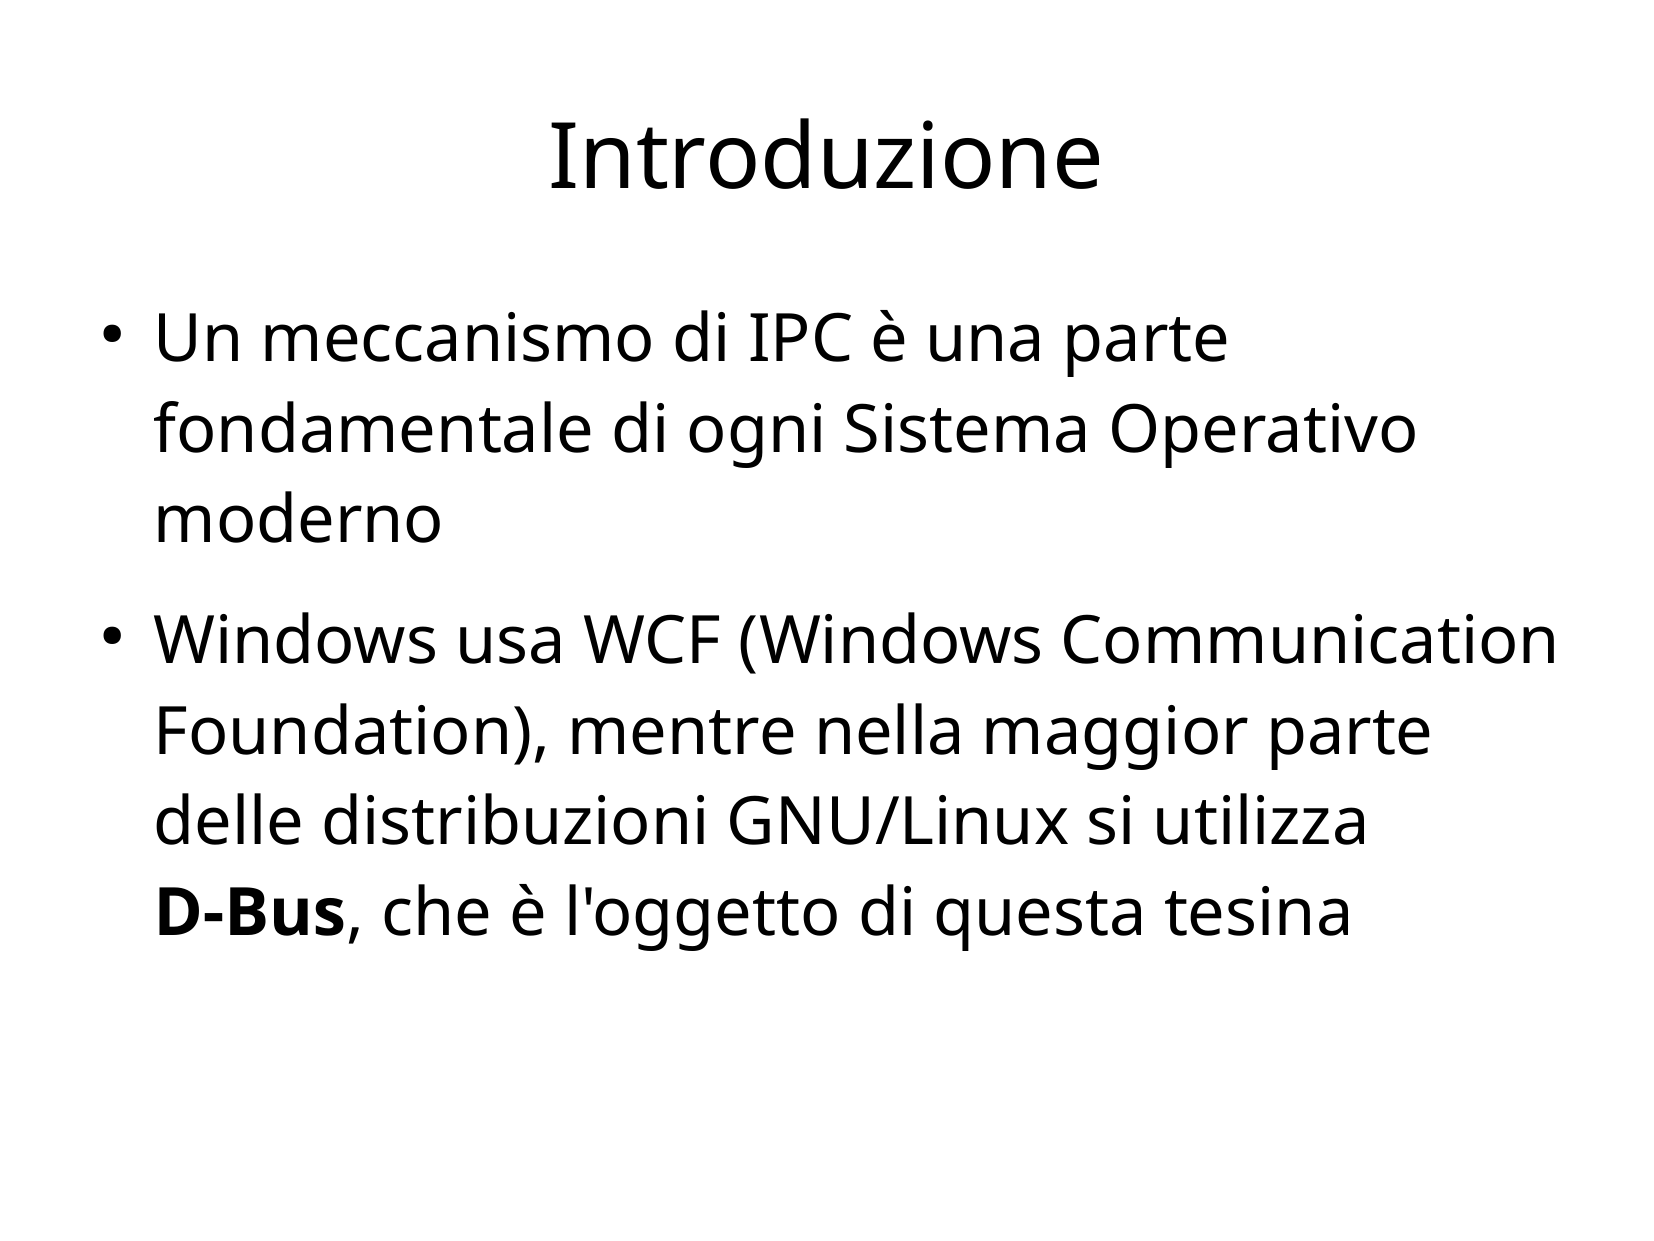

# Introduzione
Un meccanismo di IPC è una parte fondamentale di ogni Sistema Operativo moderno
Windows usa WCF (Windows Communication Foundation), mentre nella maggior parte delle distribuzioni GNU/Linux si utilizza D-Bus, che è l'oggetto di questa tesina